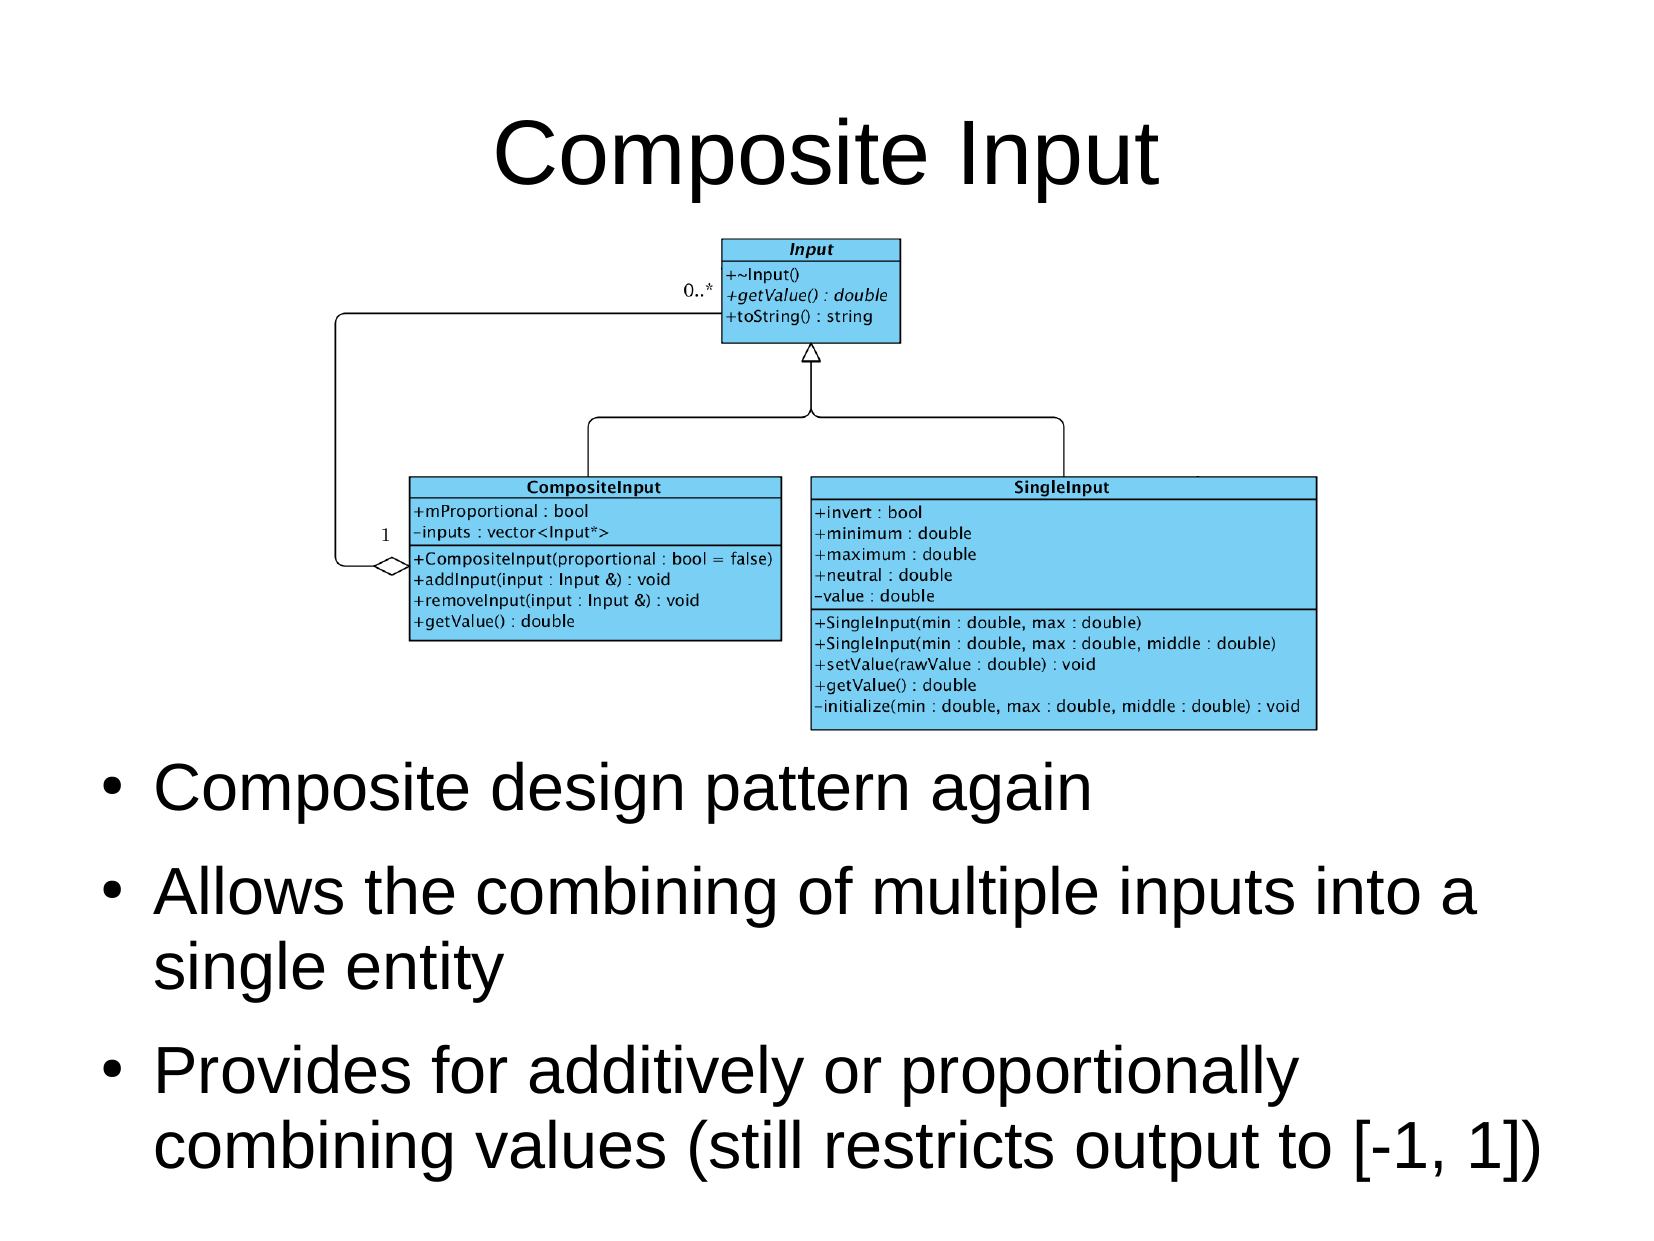

# Composite Input
Composite design pattern again
Allows the combining of multiple inputs into a single entity
Provides for additively or proportionally combining values (still restricts output to [-1, 1])